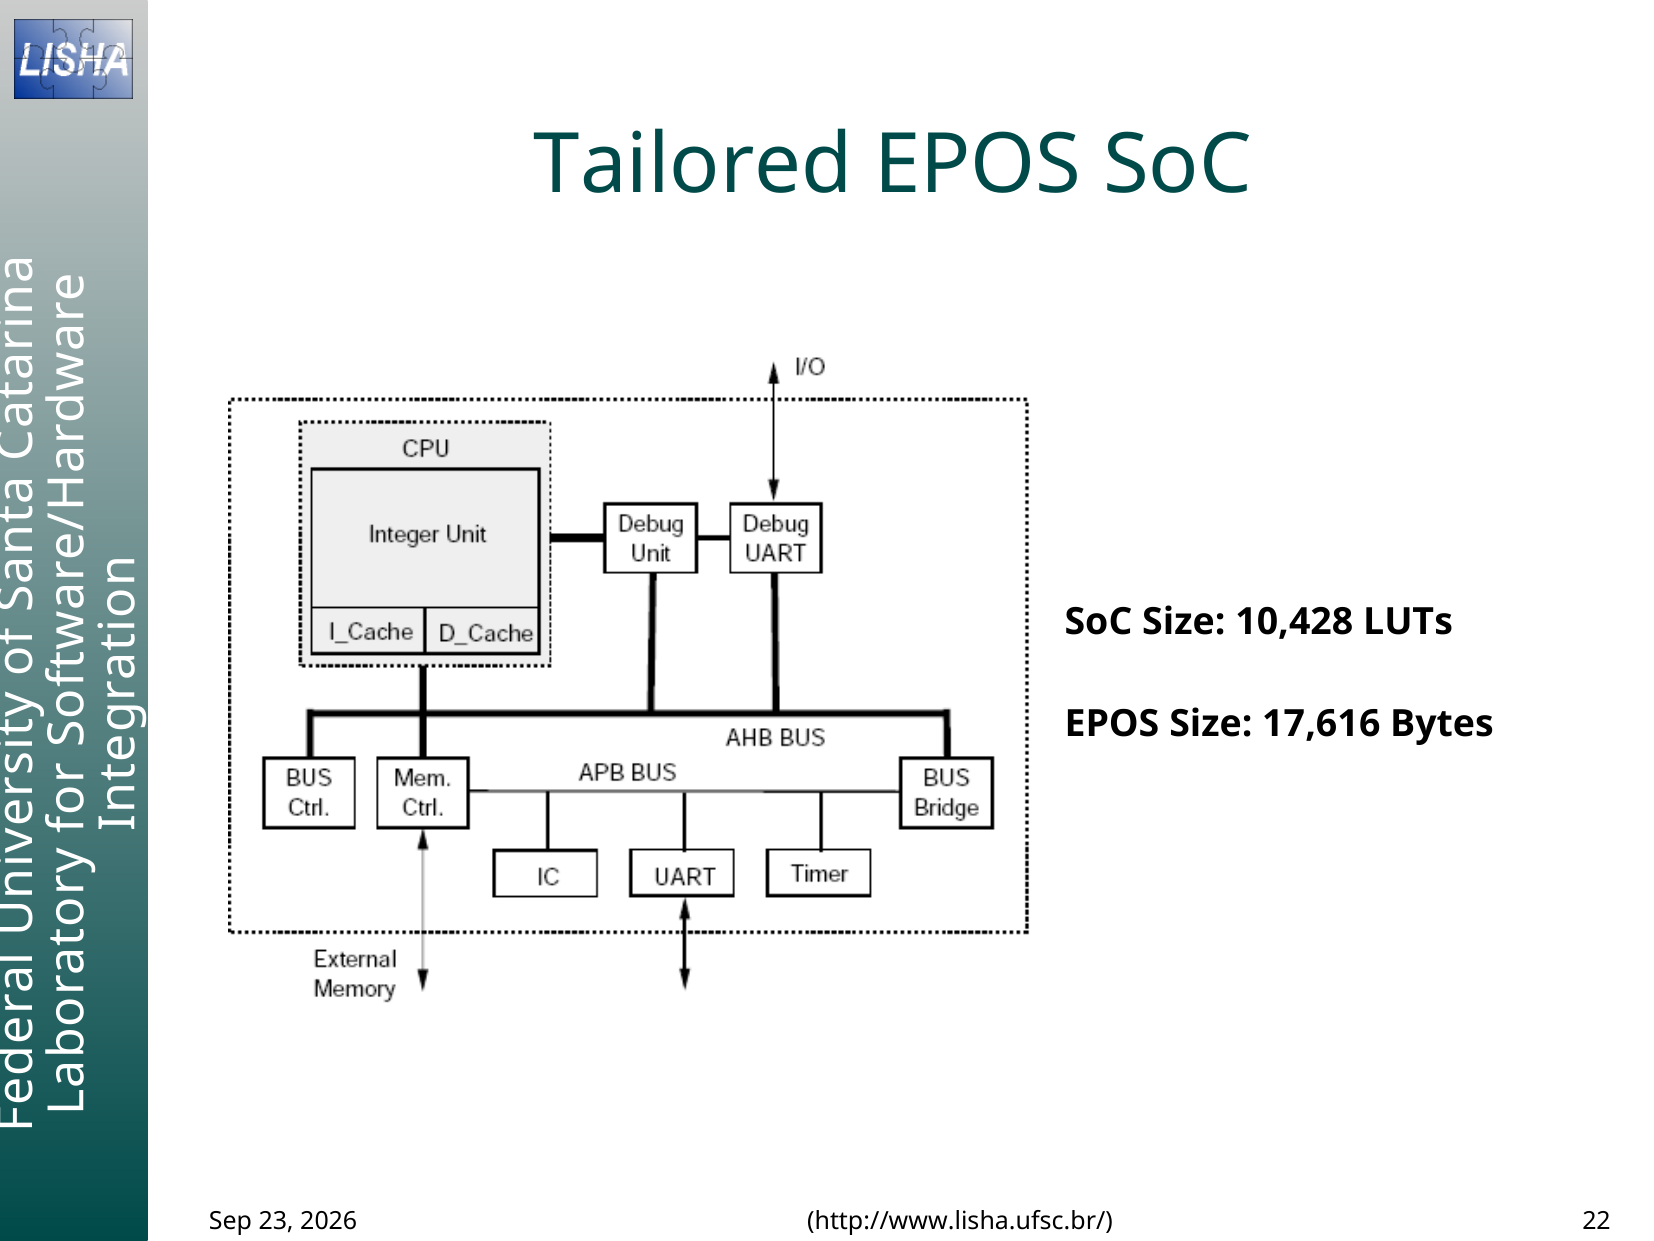

# Tailored EPOS SoC
SoC Size: 10,428 LUTs
EPOS Size: 17,616 Bytes